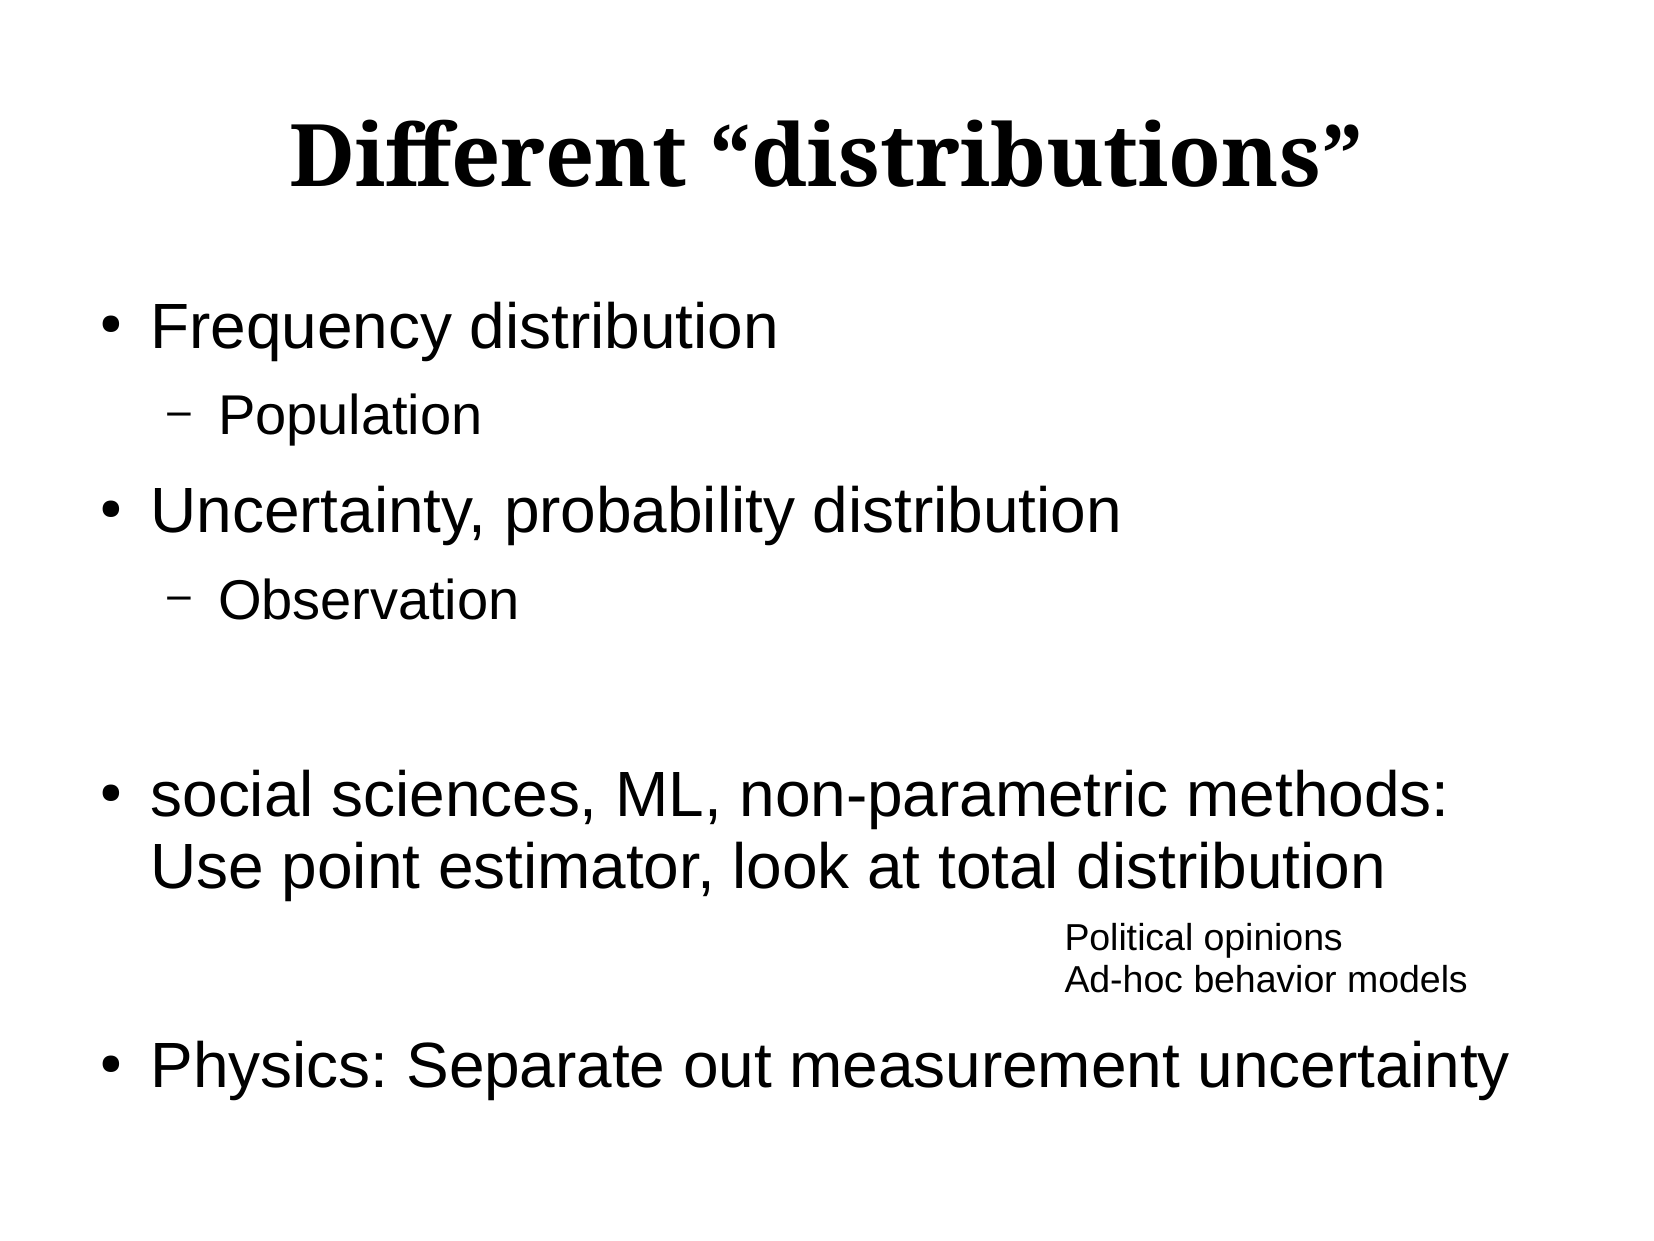

# Different “distributions”
Frequency distribution
Population
Uncertainty, probability distribution
Observation
social sciences, ML, non-parametric methods: Use point estimator, look at total distribution
Physics: Separate out measurement uncertainty
Political opinions
Ad-hoc behavior models